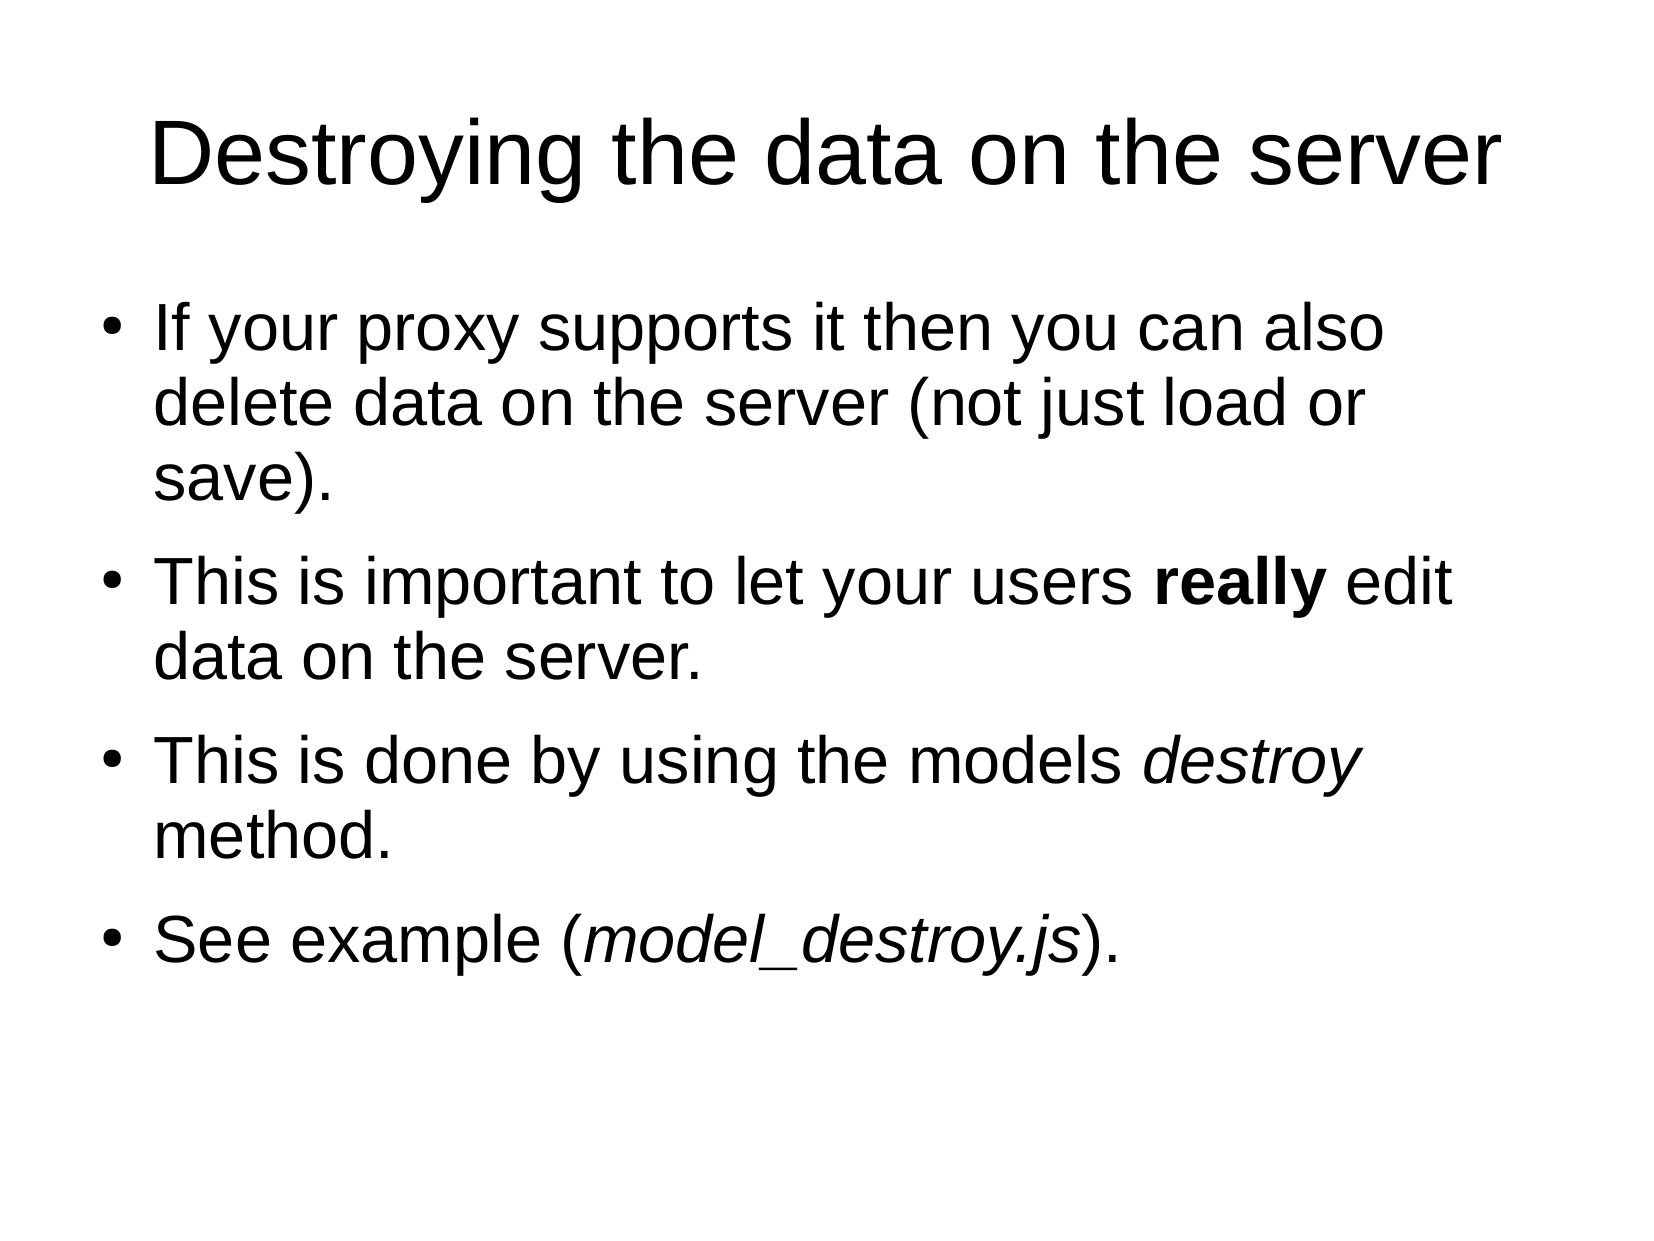

# Destroying the data on the server
If your proxy supports it then you can also delete data on the server (not just load or save).
This is important to let your users really edit data on the server.
This is done by using the models destroy method.
See example (model_destroy.js).